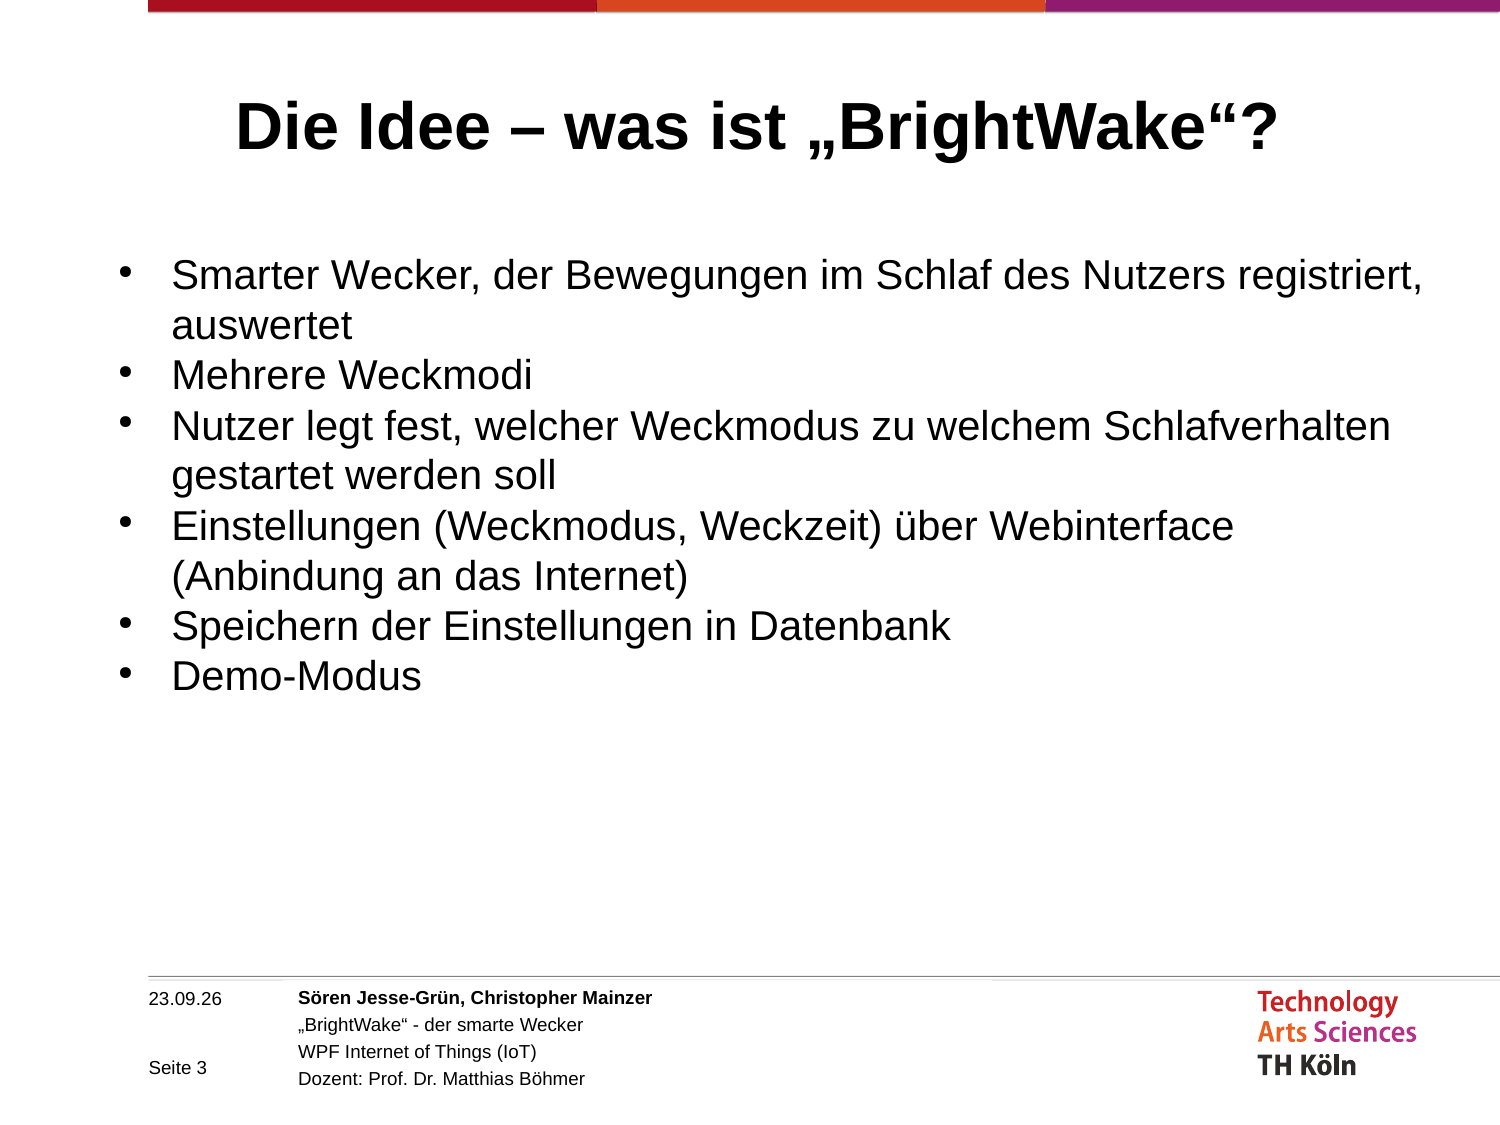

# Die Idee – was ist „BrightWake“?
Smarter Wecker, der Bewegungen im Schlaf des Nutzers registriert, auswertet
Mehrere Weckmodi
Nutzer legt fest, welcher Weckmodus zu welchem Schlafverhalten gestartet werden soll
Einstellungen (Weckmodus, Weckzeit) über Webinterface (Anbindung an das Internet)
Speichern der Einstellungen in Datenbank
Demo-Modus
Sören Jesse-Grün, Christopher Mainzer
„BrightWake“ - der smarte Wecker
WPF Internet of Things (IoT)
Dozent: Prof. Dr. Matthias Böhmer
07.06.16
3